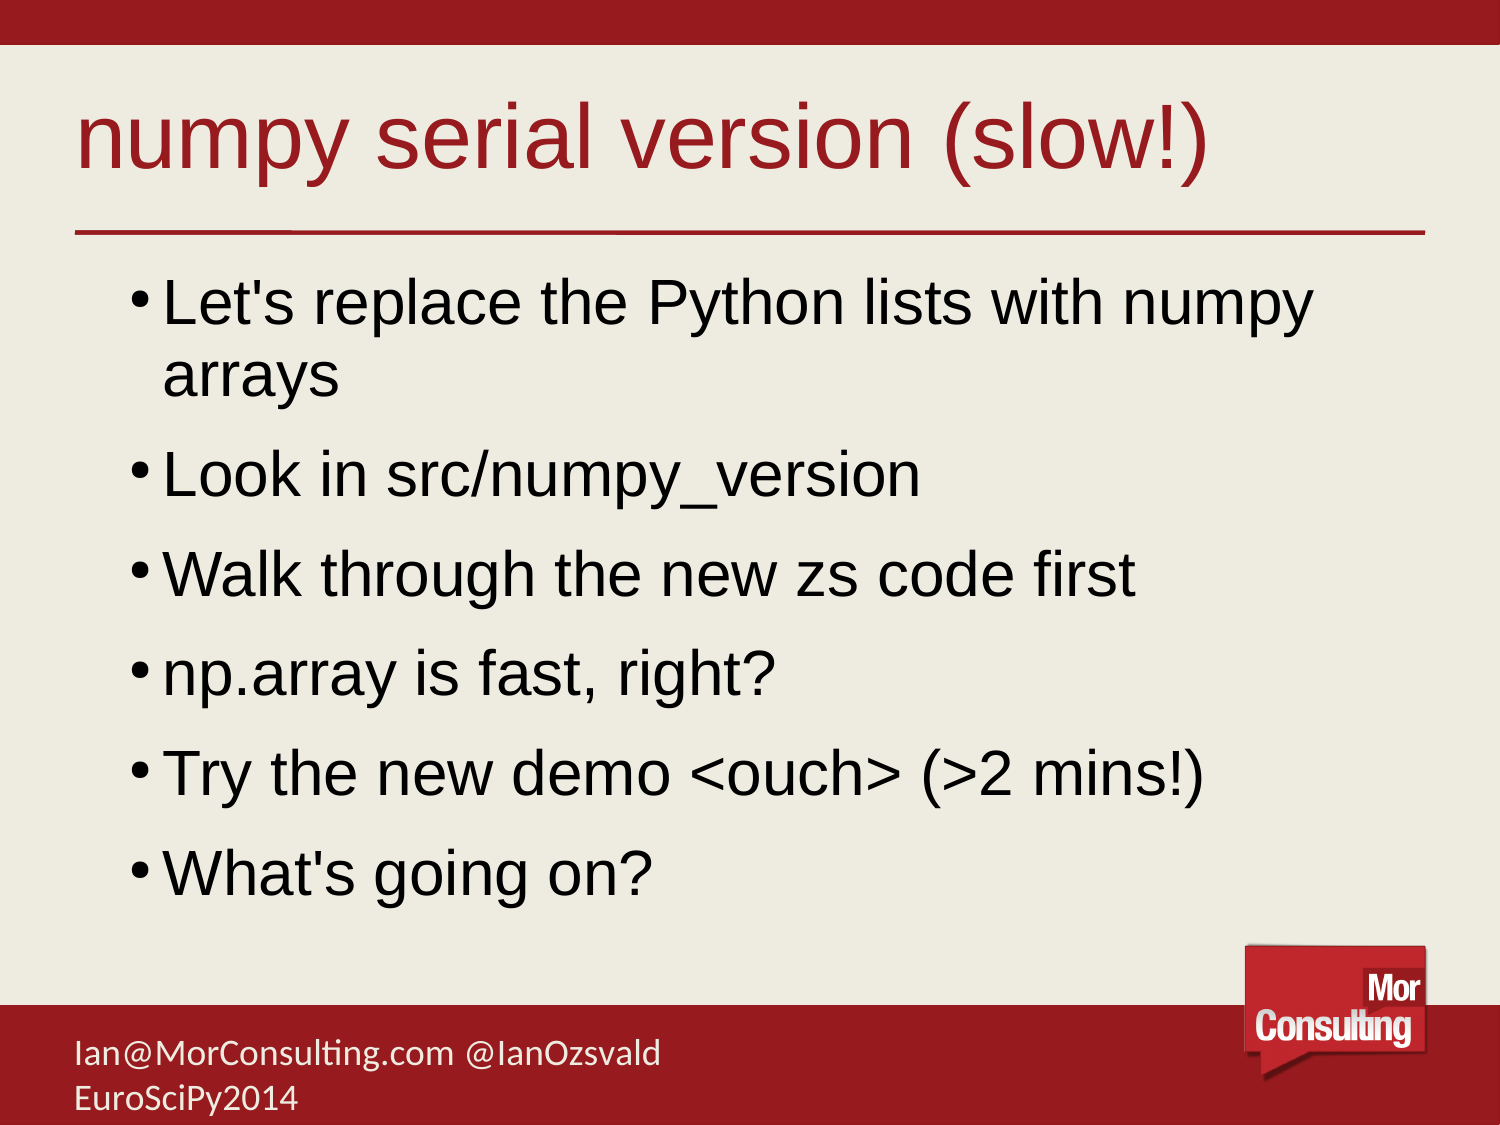

# numpy serial version (slow!)
Let's replace the Python lists with numpy arrays
Look in src/numpy_version
Walk through the new zs code first
np.array is fast, right?
Try the new demo <ouch> (>2 mins!)
What's going on?